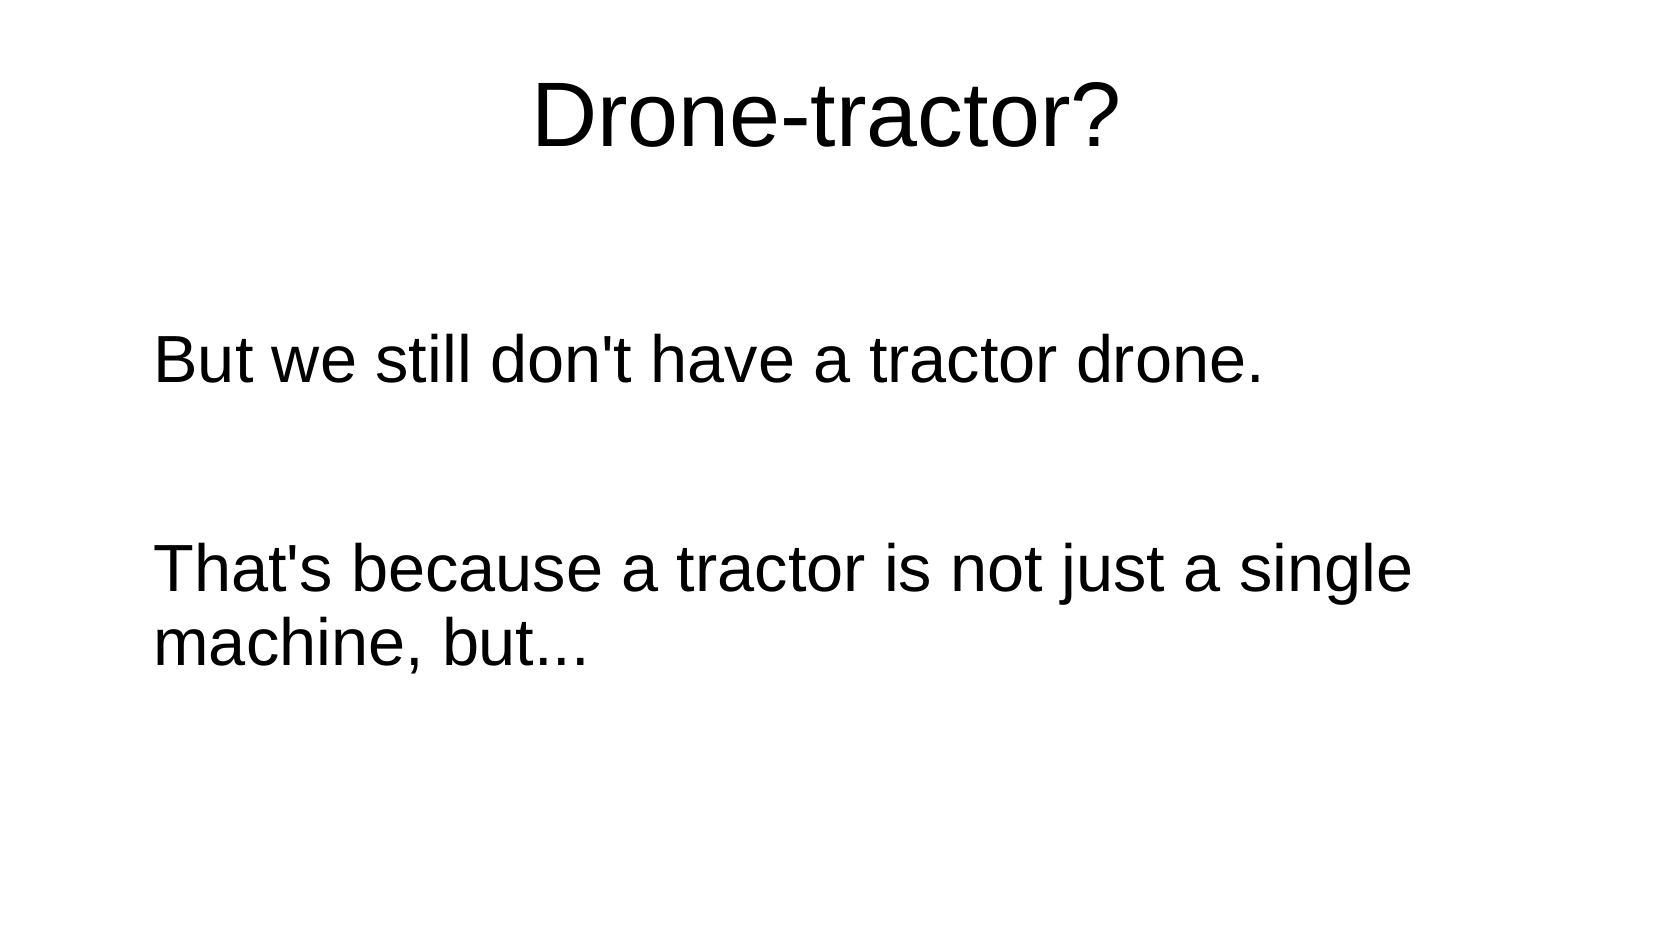

# Drone-tractor?
But we still don't have a tractor drone.
That's because a tractor is not just a single machine, but...